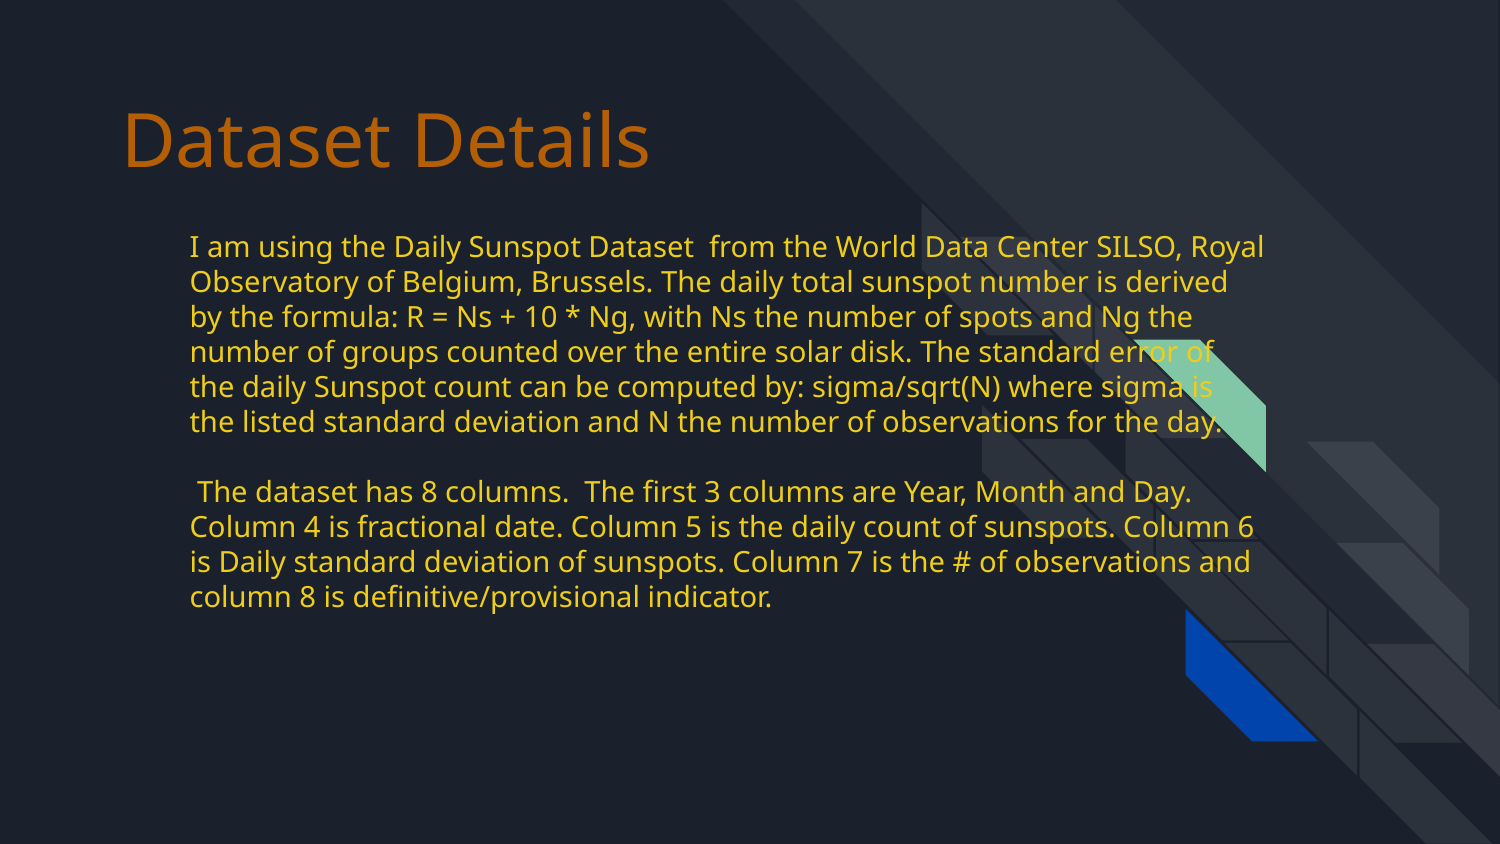

# Dataset Details
I am using the Daily Sunspot Dataset from the World Data Center SILSO, Royal Observatory of Belgium, Brussels. The daily total sunspot number is derived by the formula: R = Ns + 10 * Ng, with Ns the number of spots and Ng the number of groups counted over the entire solar disk. The standard error of the daily Sunspot count can be computed by: sigma/sqrt(N) where sigma is the listed standard deviation and N the number of observations for the day.
 The dataset has 8 columns. The first 3 columns are Year, Month and Day. Column 4 is fractional date. Column 5 is the daily count of sunspots. Column 6 is Daily standard deviation of sunspots. Column 7 is the # of observations and column 8 is definitive/provisional indicator.